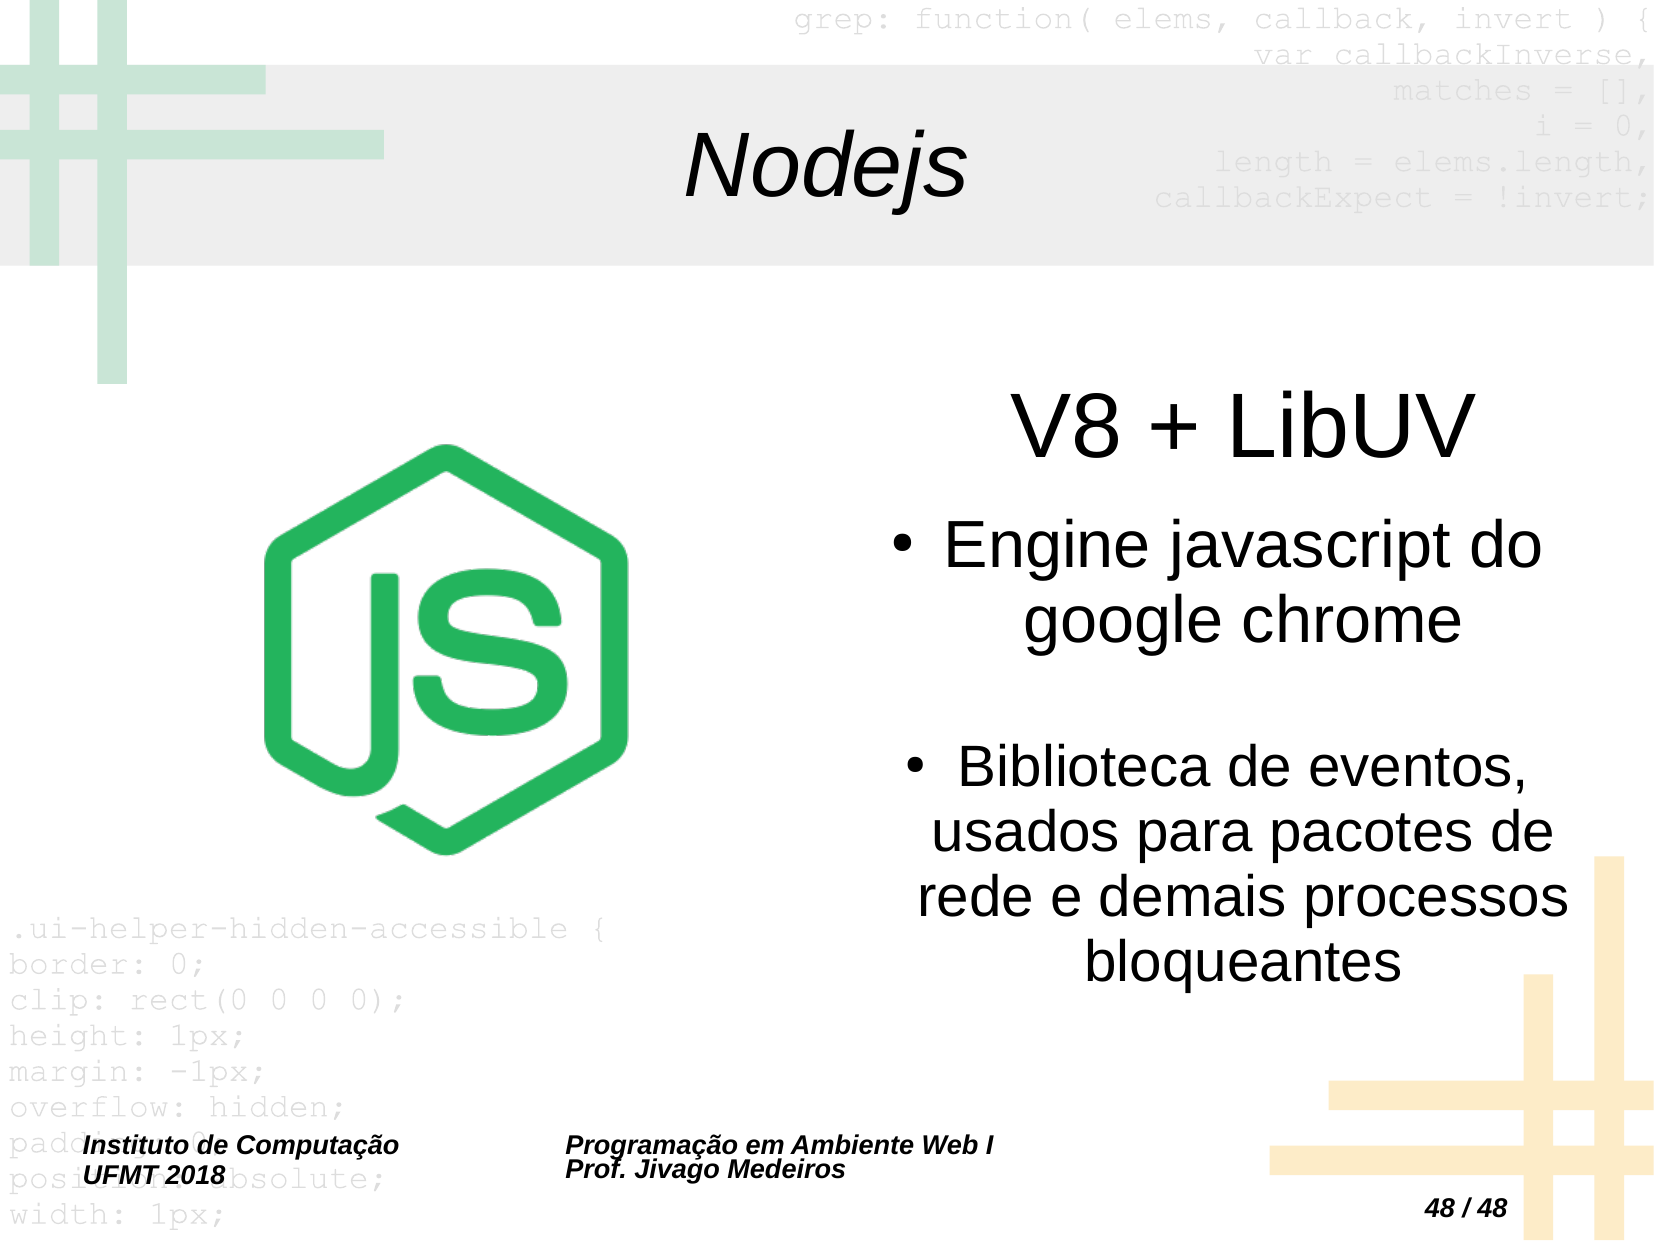

# Nodejs
V8 + LibUV
Engine javascript do google chrome
Biblioteca de eventos, usados para pacotes de rede e demais processos bloqueantes
Programação em Ambiente Web I Prof. Jivago Medeiros
48